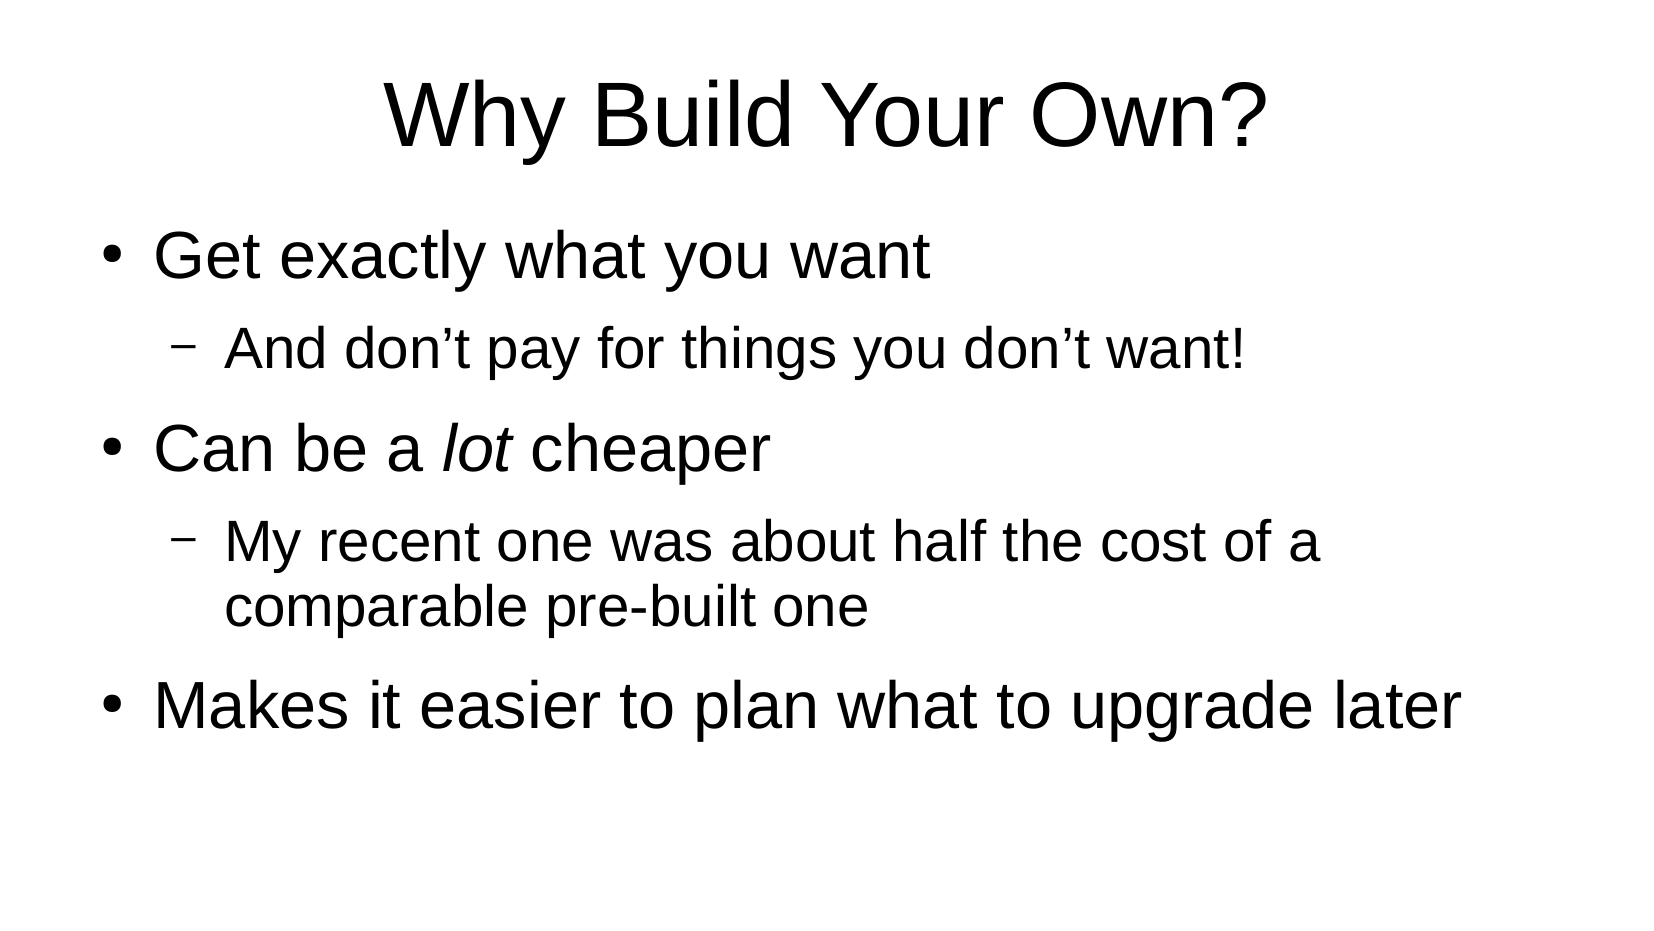

# Why Build Your Own?
Get exactly what you want
And don’t pay for things you don’t want!
Can be a lot cheaper
My recent one was about half the cost of a comparable pre-built one
Makes it easier to plan what to upgrade later